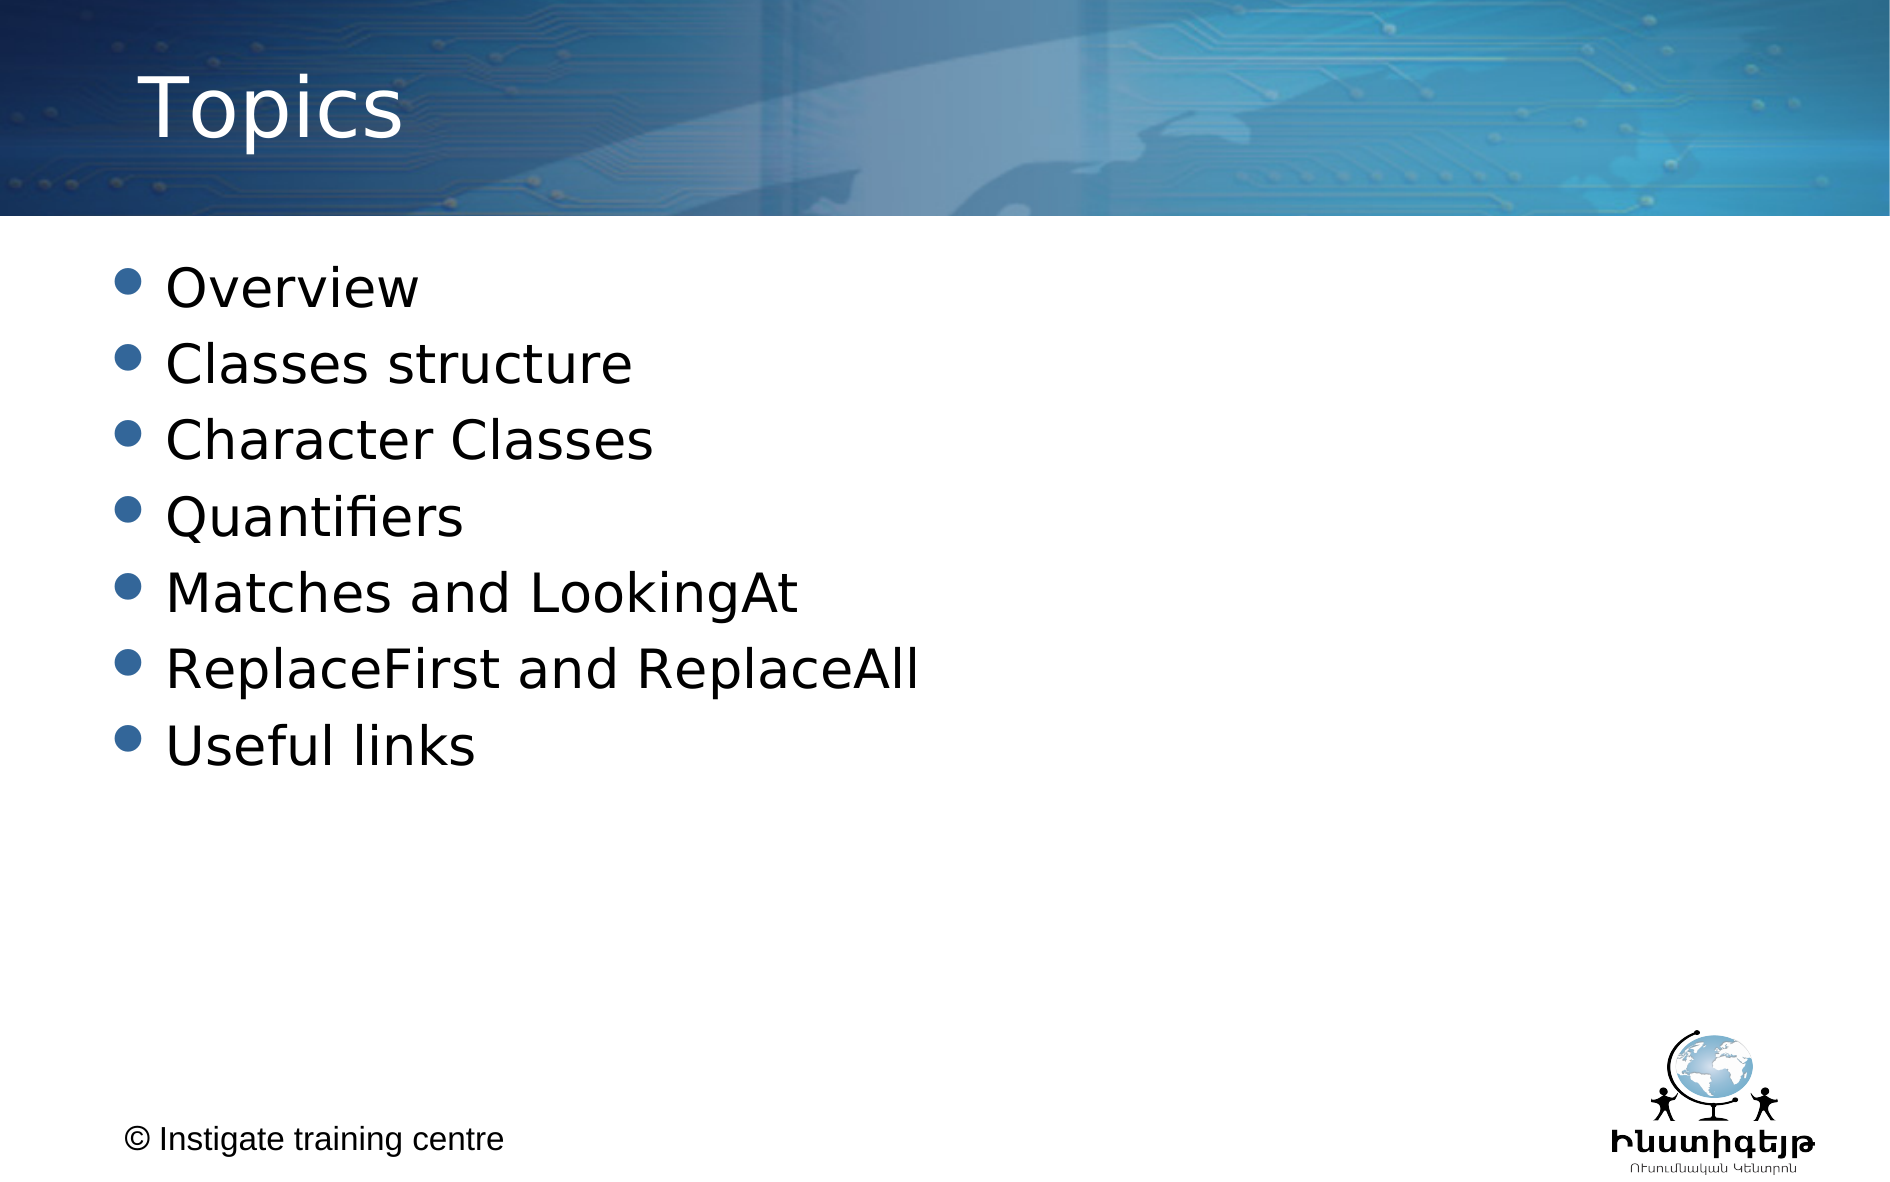

Topics
# Overview
Classes structure
Character Classes
Quantifiers
Matches and LookingAt
ReplaceFirst and ReplaceAll
Useful links